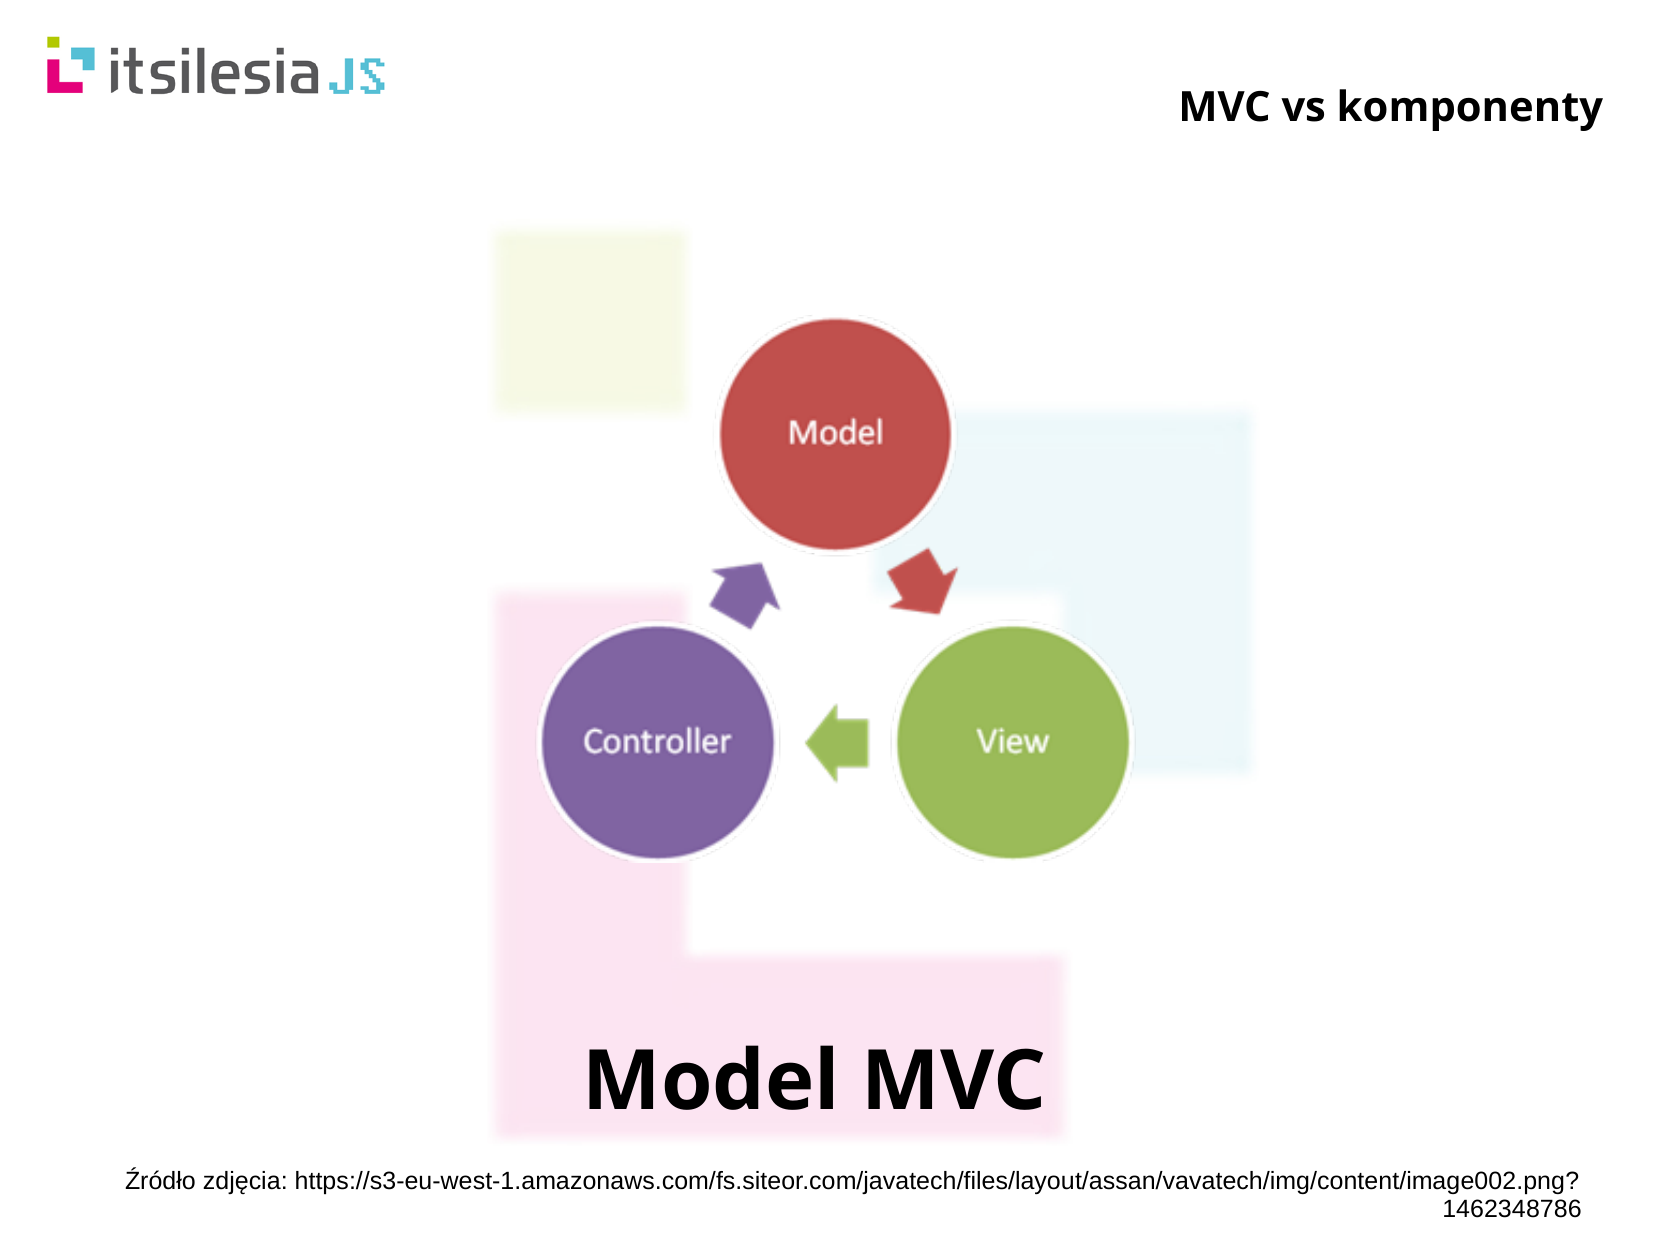

MVC vs komponenty
Model MVC
Źródło zdjęcia: https://s3-eu-west-1.amazonaws.com/fs.siteor.com/javatech/files/layout/assan/vavatech/img/content/image002.png?1462348786